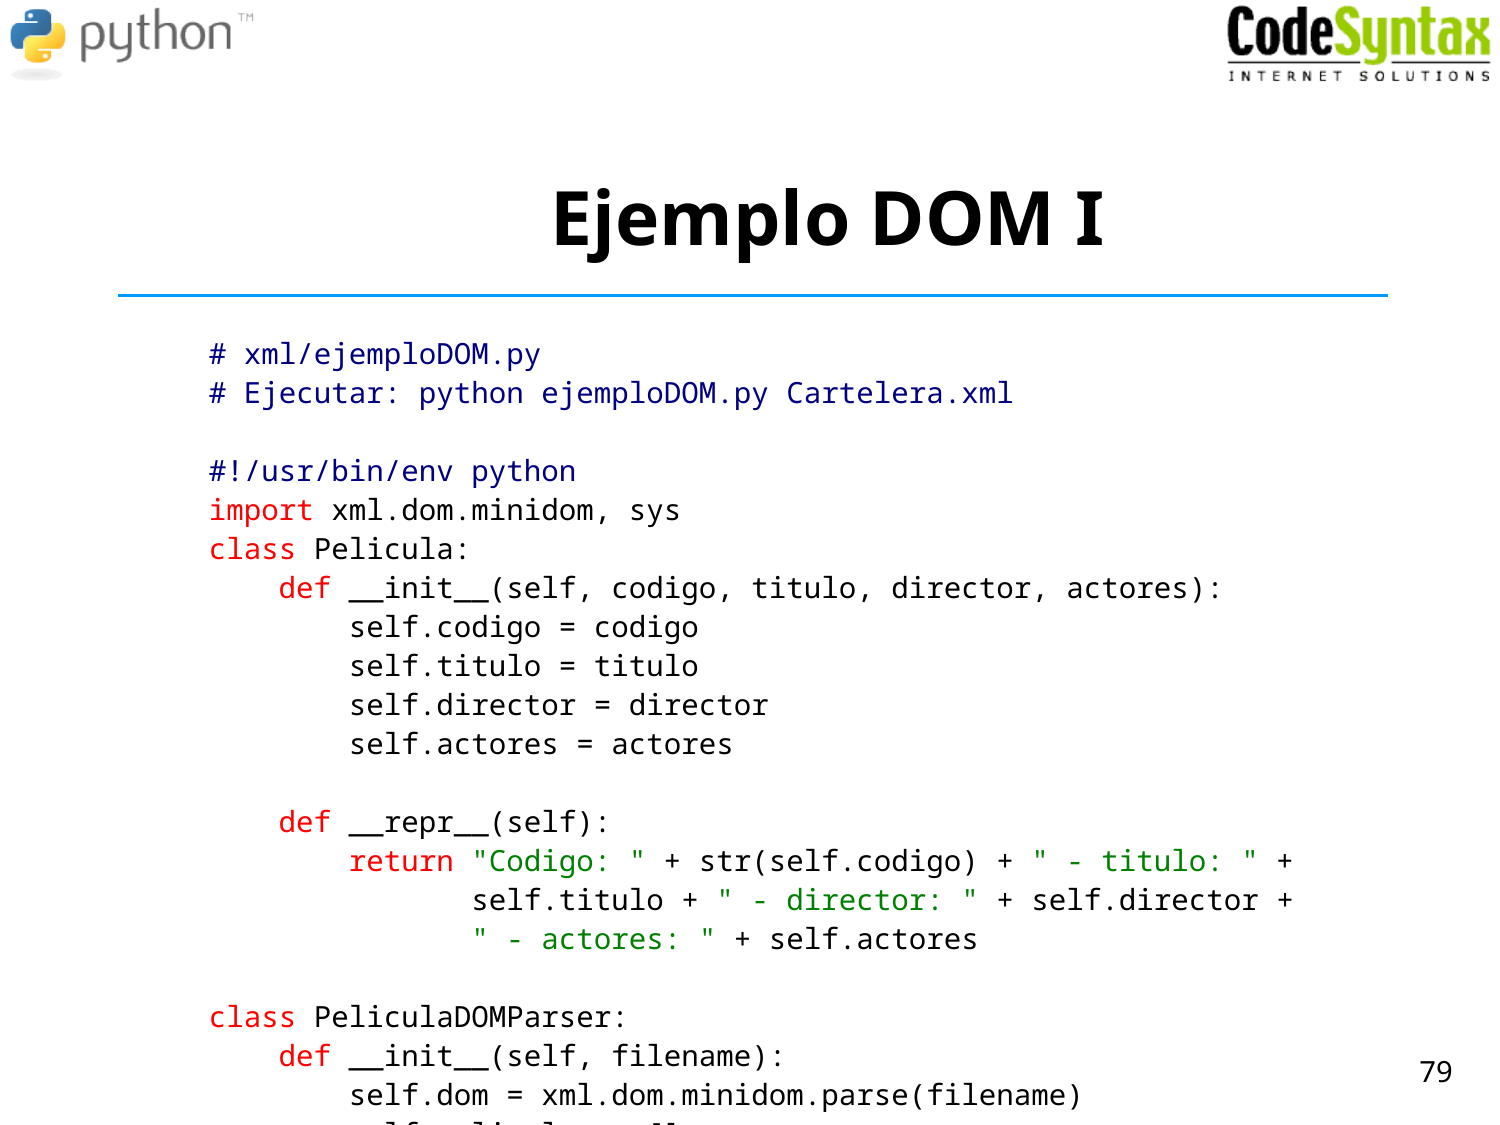

# Ejemplo DOM I
# xml/ejemploDOM.py
# Ejecutar: python ejemploDOM.py Cartelera.xml
#!/usr/bin/env python
import xml.dom.minidom, sys
class Pelicula:
 def __init__(self, codigo, titulo, director, actores):
 self.codigo = codigo
 self.titulo = titulo
 self.director = director
 self.actores = actores
 def __repr__(self):
 return "Codigo: " + str(self.codigo) + " - titulo: " +
 self.titulo + " - director: " + self.director +
 " - actores: " + self.actores
class PeliculaDOMParser:
 def __init__(self, filename):
 self.dom = xml.dom.minidom.parse(filename)
 self.peliculas = []
79